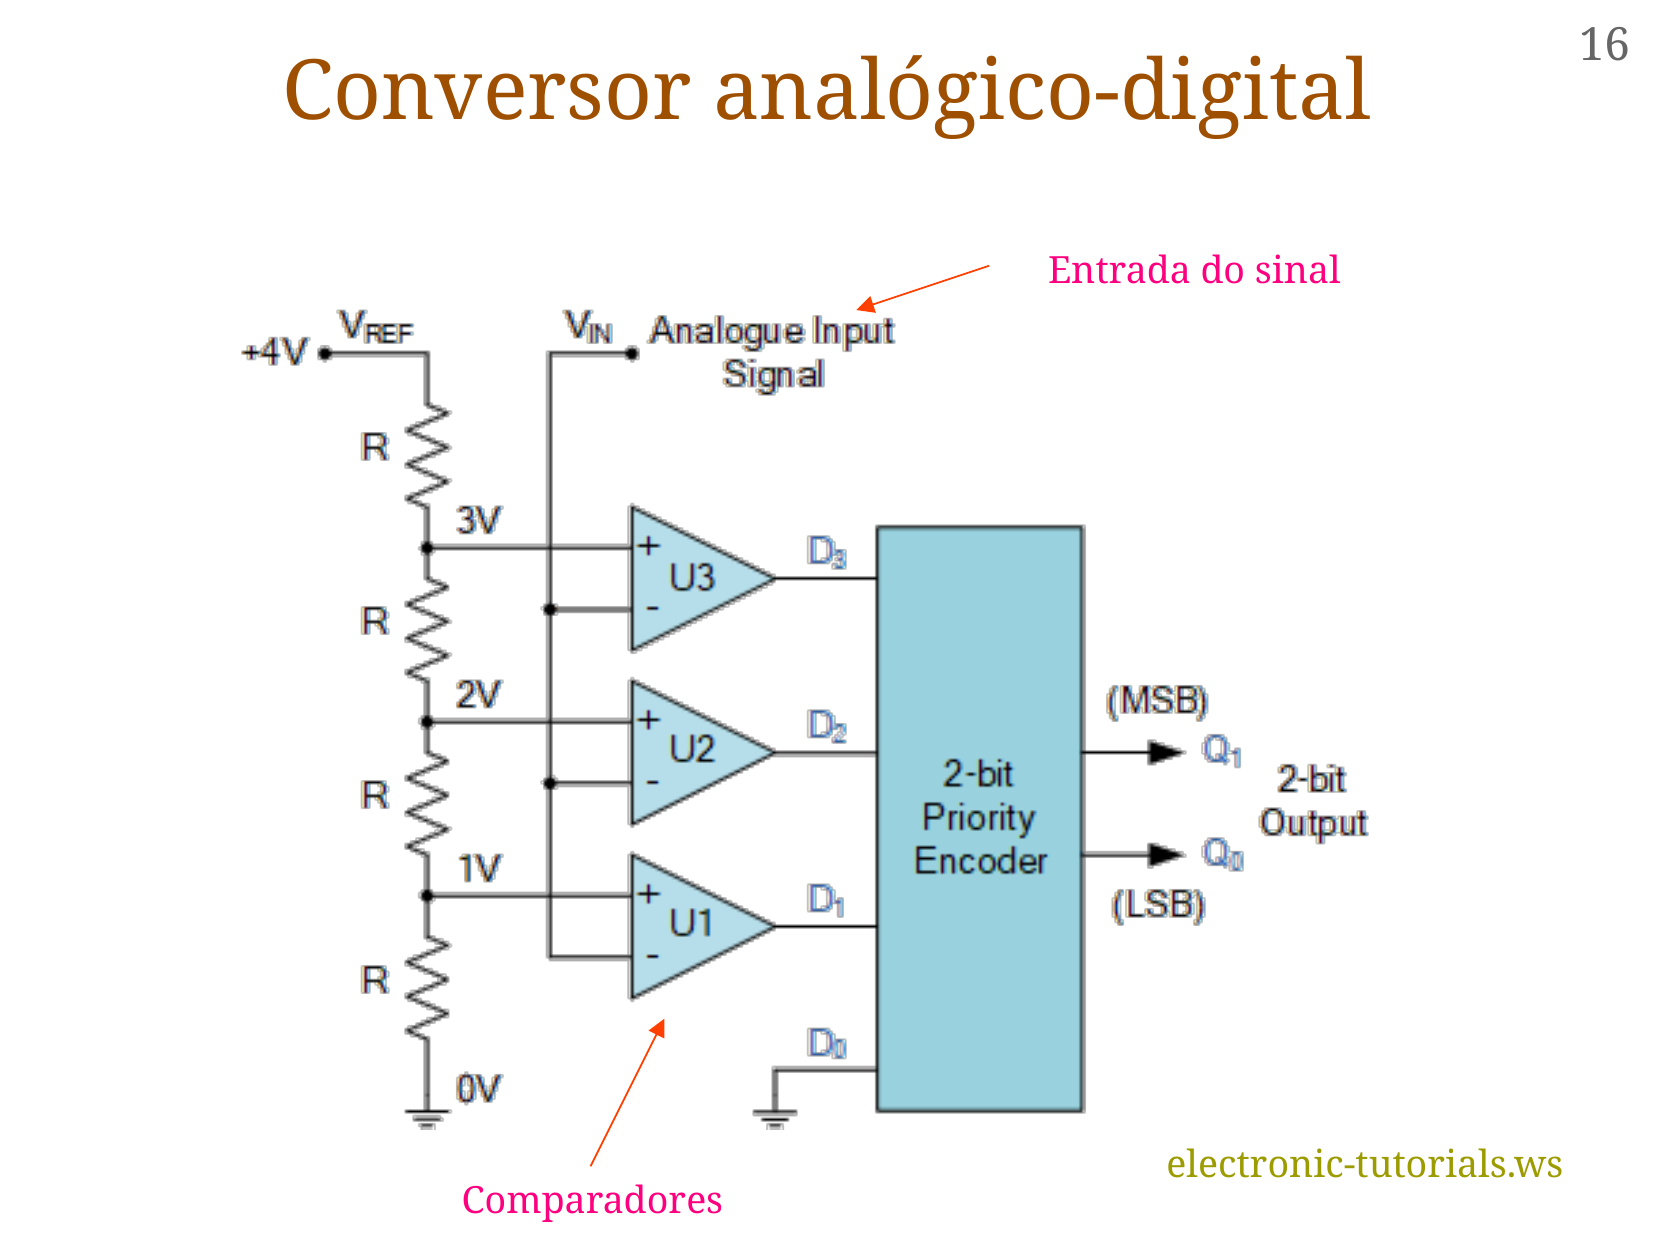

16
# Conversor analógico-digital
Entrada do sinal
electronic-tutorials.ws
Comparadores